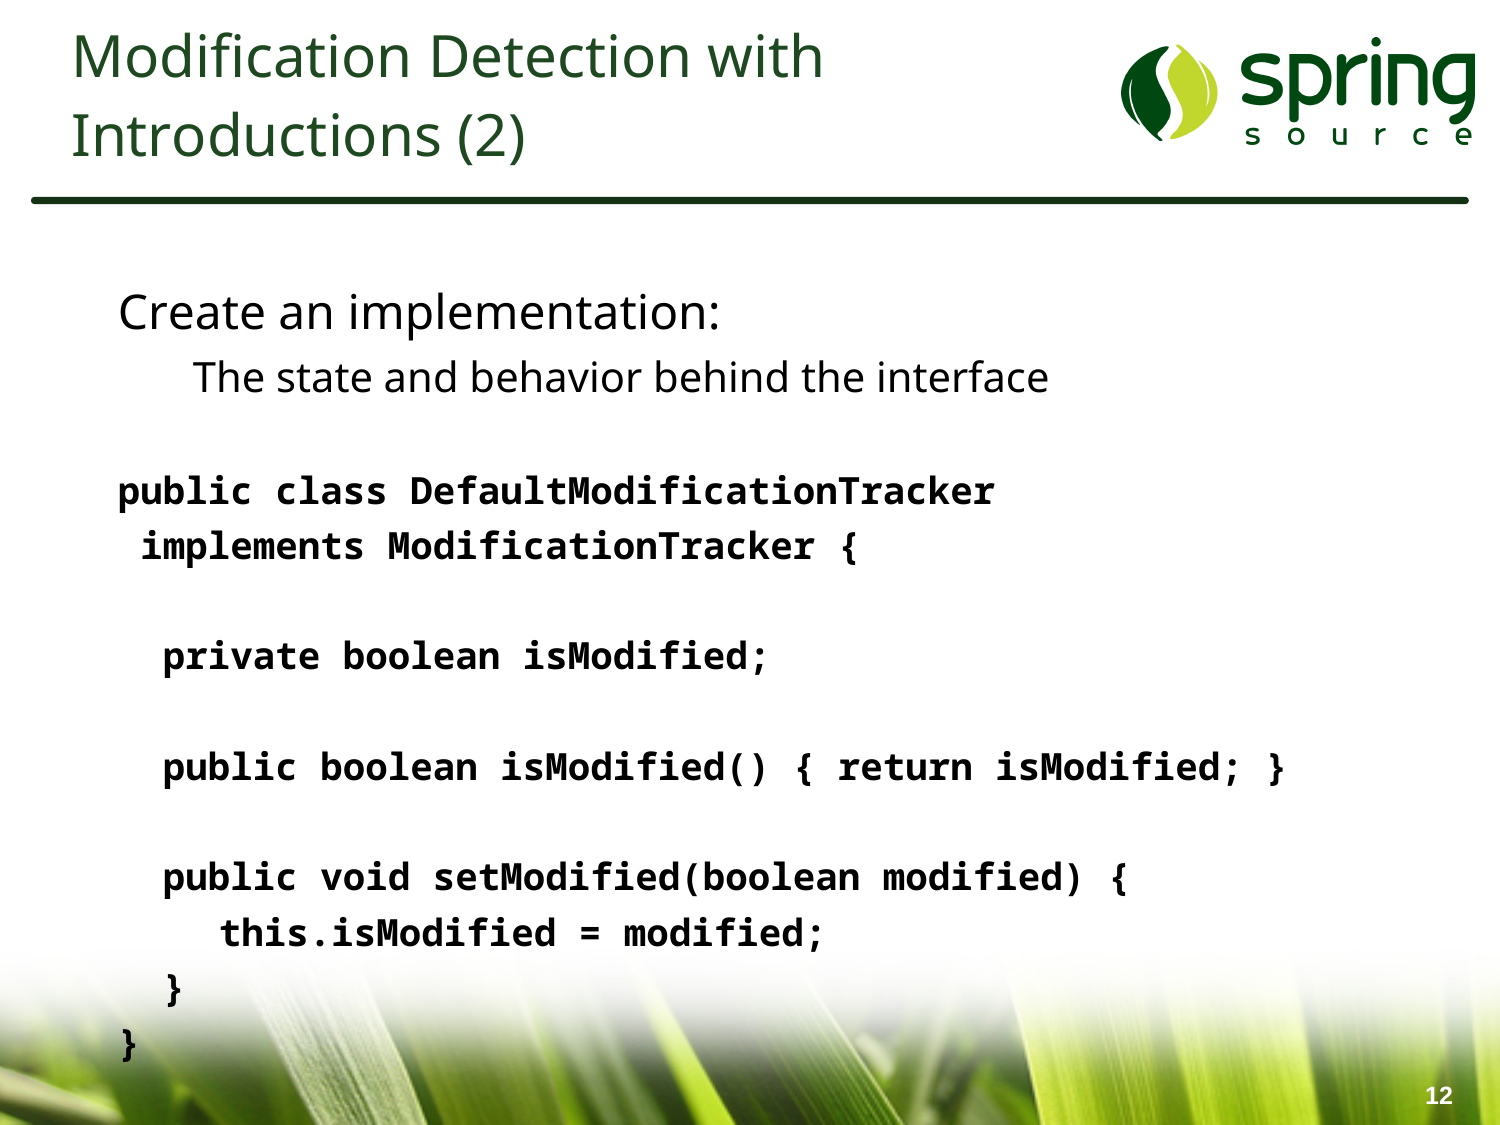

# Modification Detection with Introductions (2)
Create an implementation:
The state and behavior behind the interface
public class DefaultModificationTracker
 implements ModificationTracker {
 private boolean isModified;
 public boolean isModified() { return isModified; }
 public void setModified(boolean modified) {
	 this.isModified = modified;
 }
}